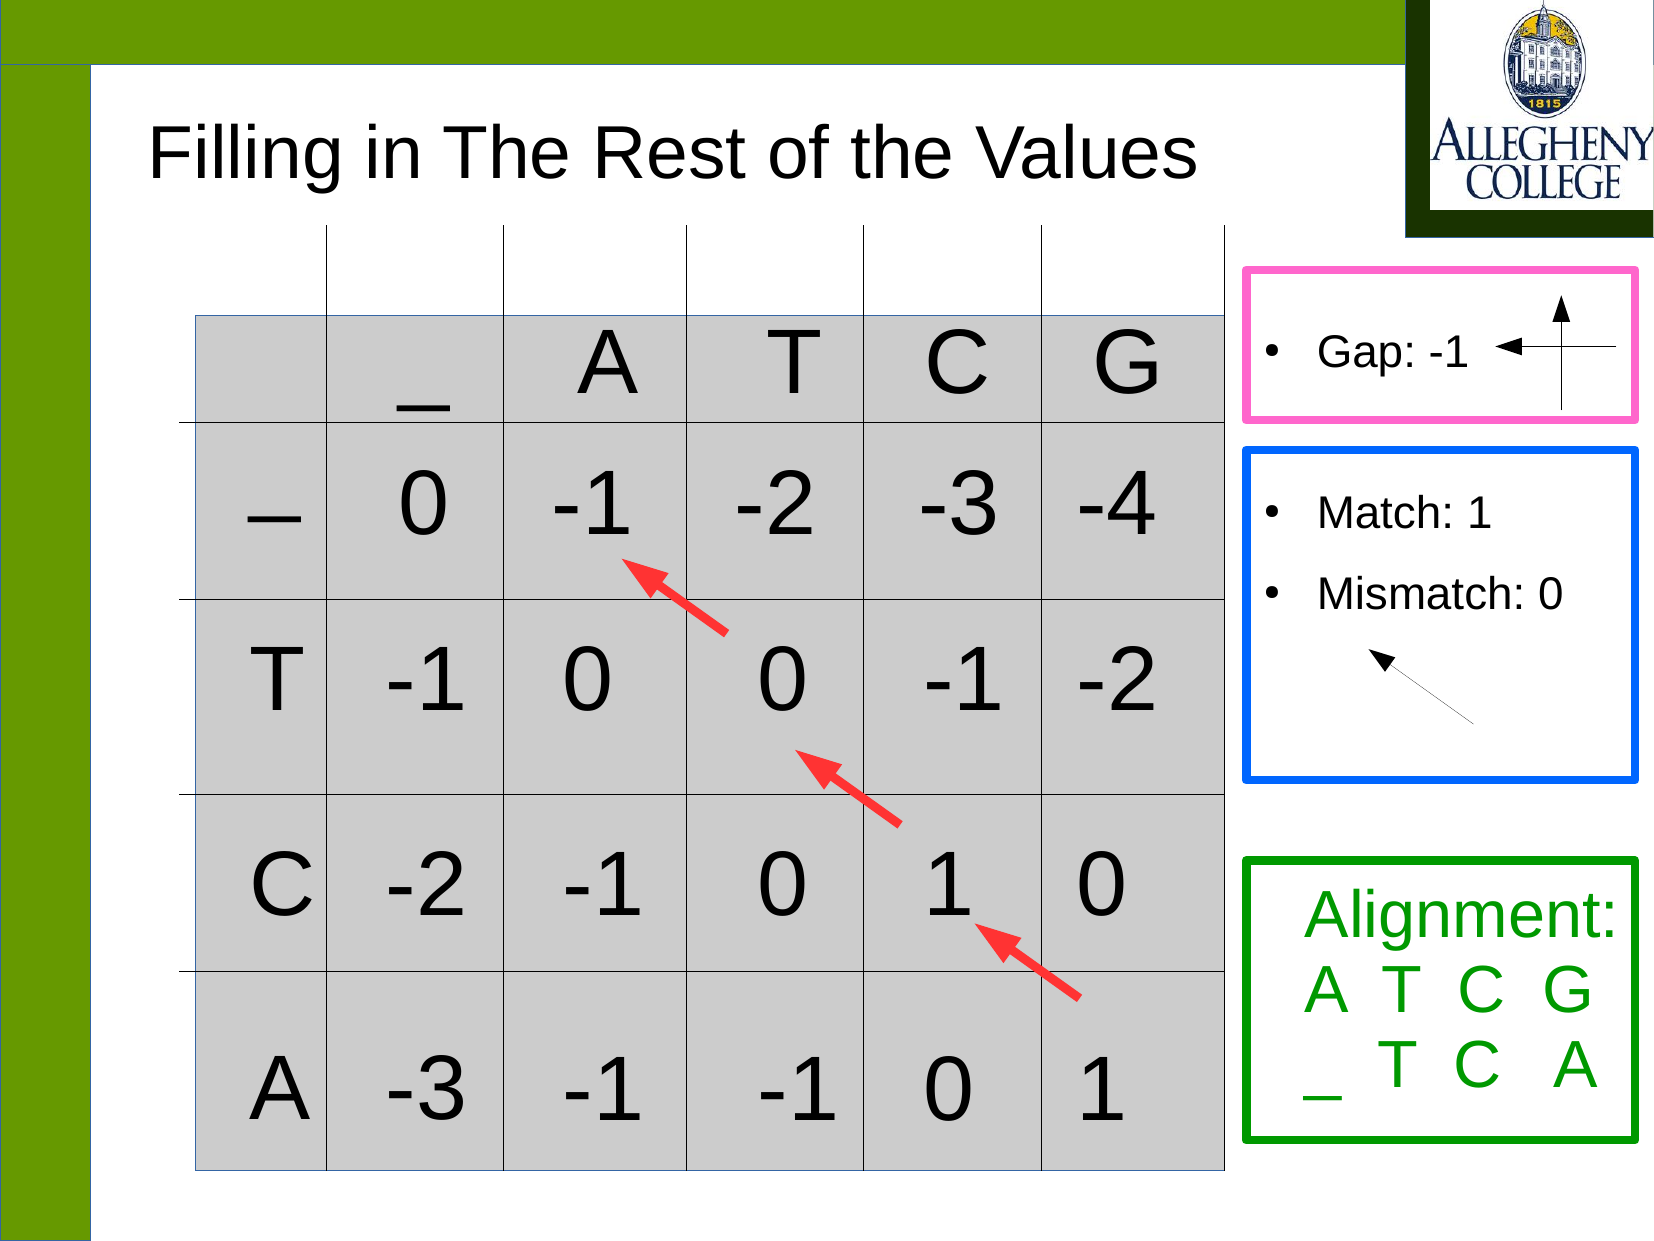

# Filling in The Rest of the Values
 _ A T C G
Gap: -1
Match: 1
Mismatch: 0
_
T
C
A
-1
-2
-3
0
-1
-1
0
0
-1
-1
1
0
-2
0
1
 0 -1 -2 -3 -4
Alignment:
A T C G
_ T C A
http://experiments.mostafa.io/public/needleman-wunsch/